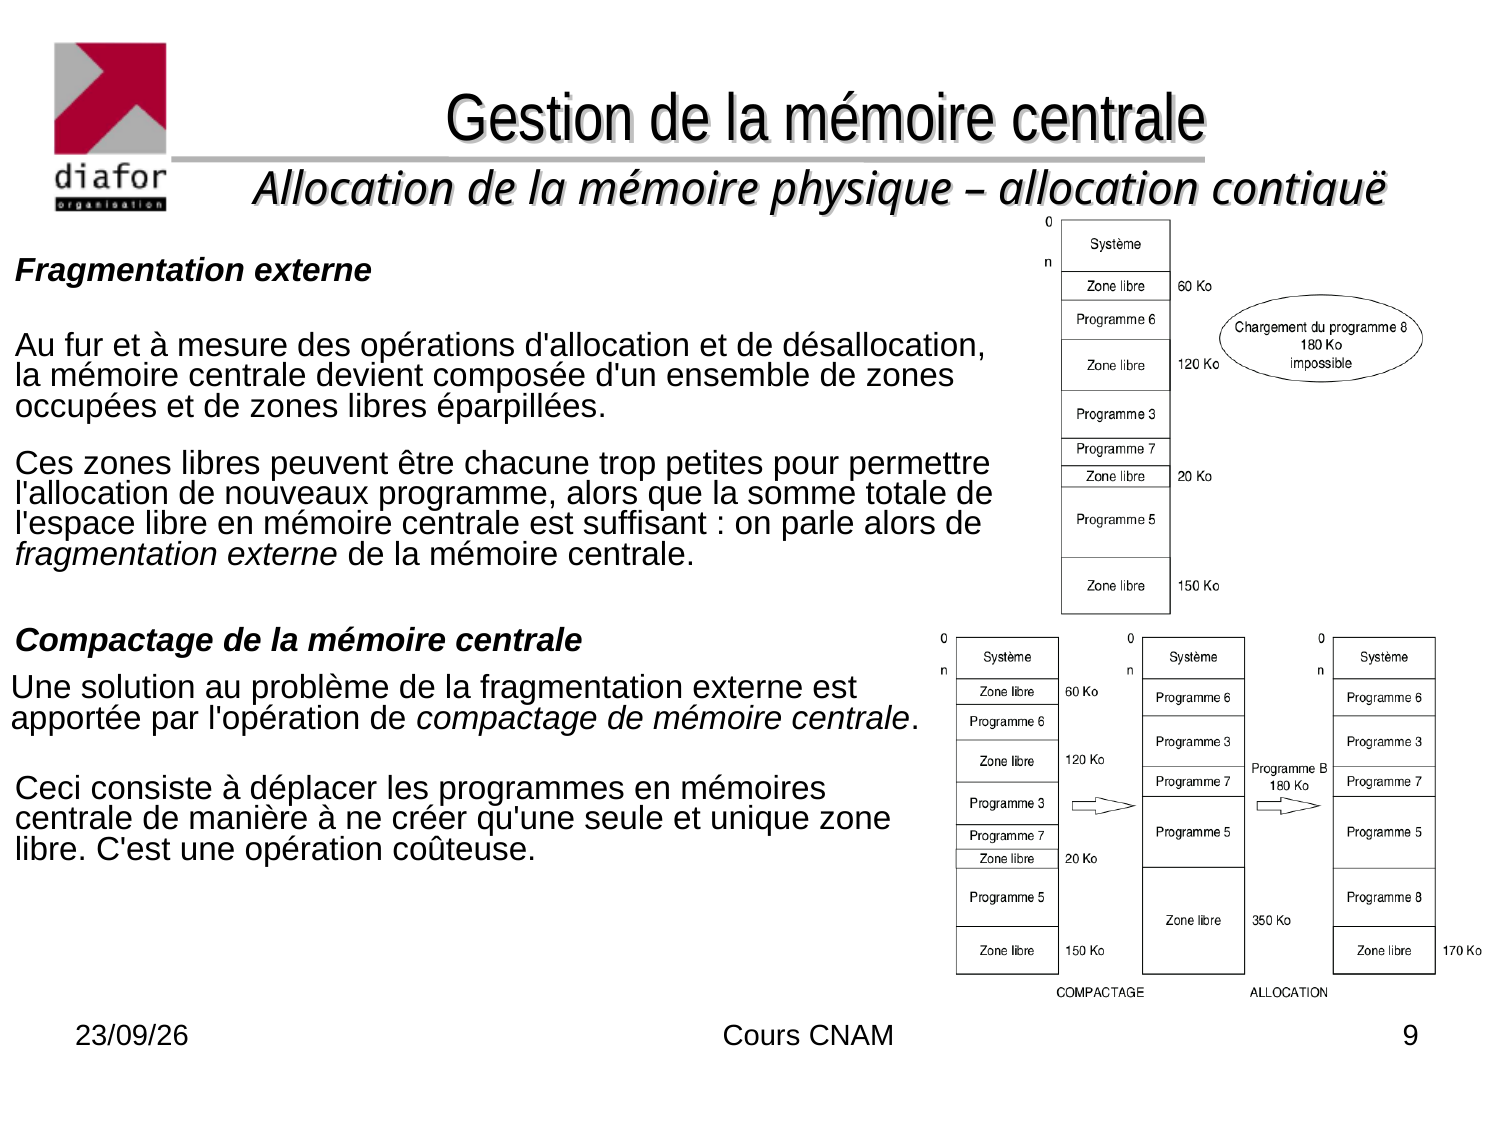

# Gestion de la mémoire centrale Allocation de la mémoire physique – allocation contiguë
Fragmentation externe
Au fur et à mesure des opérations d'allocation et de désallocation,
la mémoire centrale devient composée d'un ensemble de zones
occupées et de zones libres éparpillées.
Ces zones libres peuvent être chacune trop petites pour permettre l'allocation de nouveaux programme, alors que la somme totale de l'espace libre en mémoire centrale est suffisant : on parle alors de fragmentation externe de la mémoire centrale.
Compactage de la mémoire centrale
Une solution au problème de la fragmentation externe est
apportée par l'opération de compactage de mémoire centrale.
Ceci consiste à déplacer les programmes en mémoires
centrale de manière à ne créer qu'une seule et unique zone
libre. C'est une opération coûteuse.
Cours CNAM
9